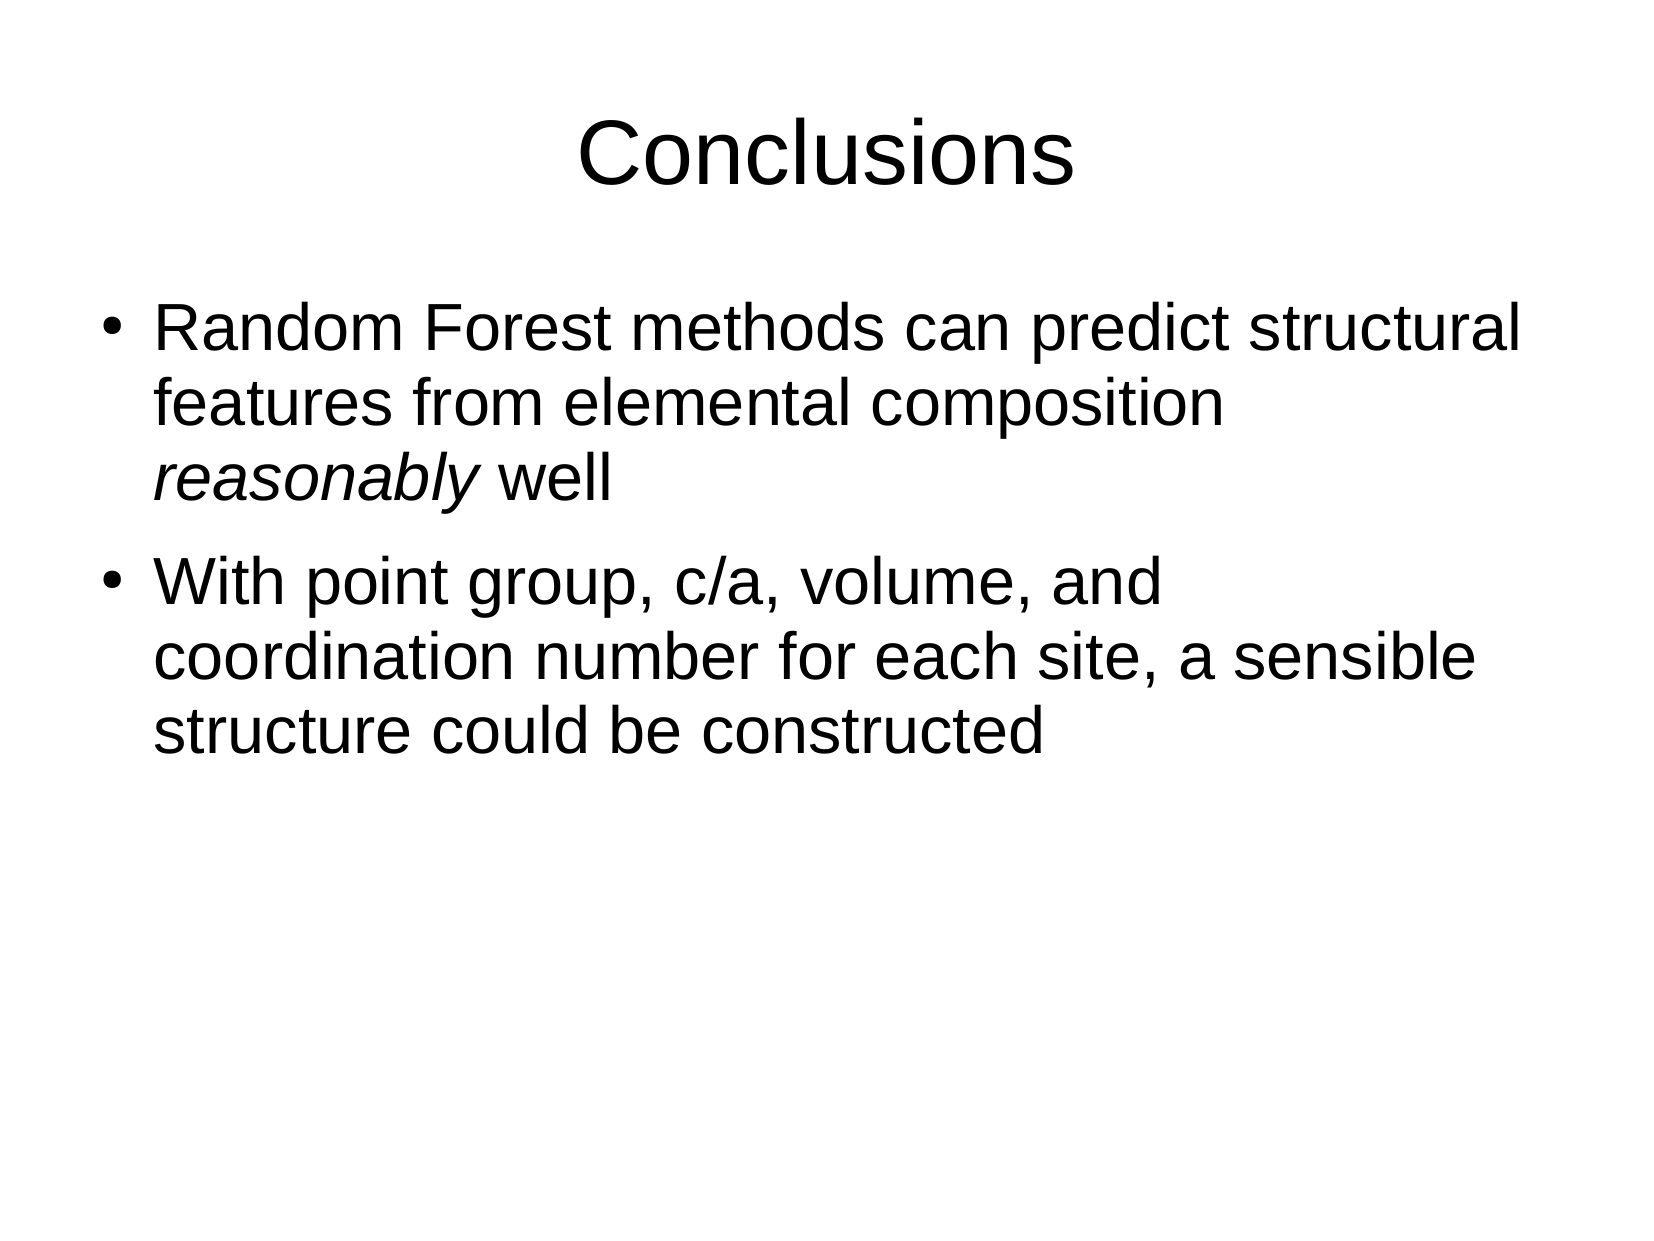

# Conclusions
Random Forest methods can predict structural features from elemental composition reasonably well
With point group, c/a, volume, and coordination number for each site, a sensible structure could be constructed